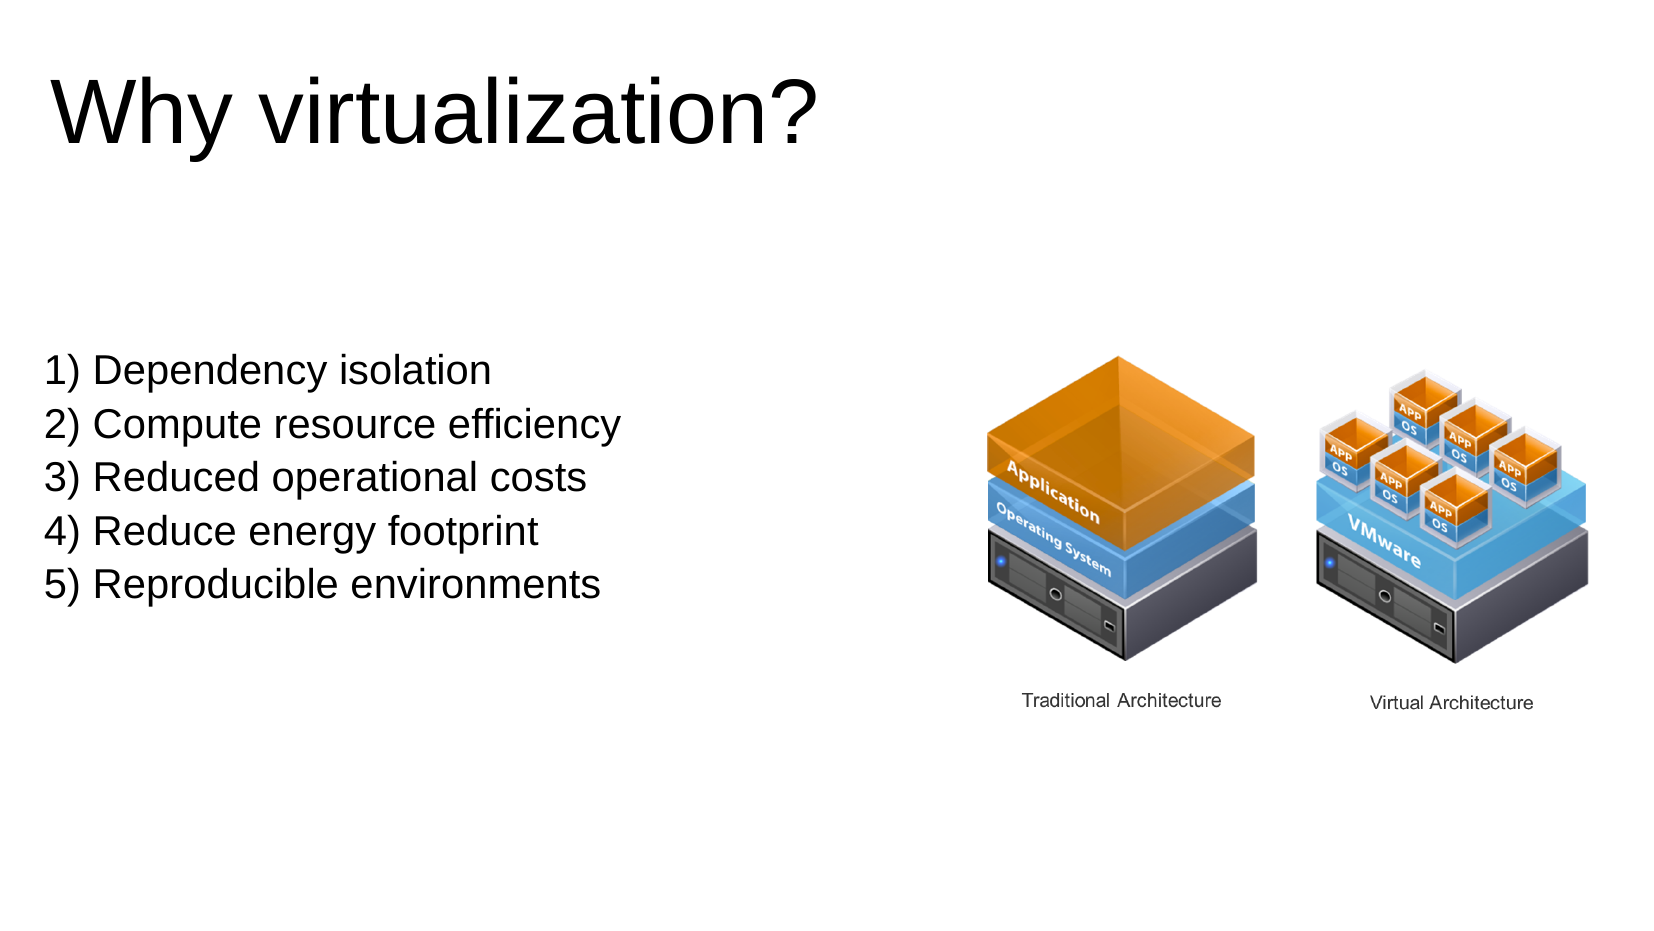

# Why virtualization?
 Dependency isolation
 Compute resource efficiency
 Reduced operational costs
 Reduce energy footprint
 Reproducible environments